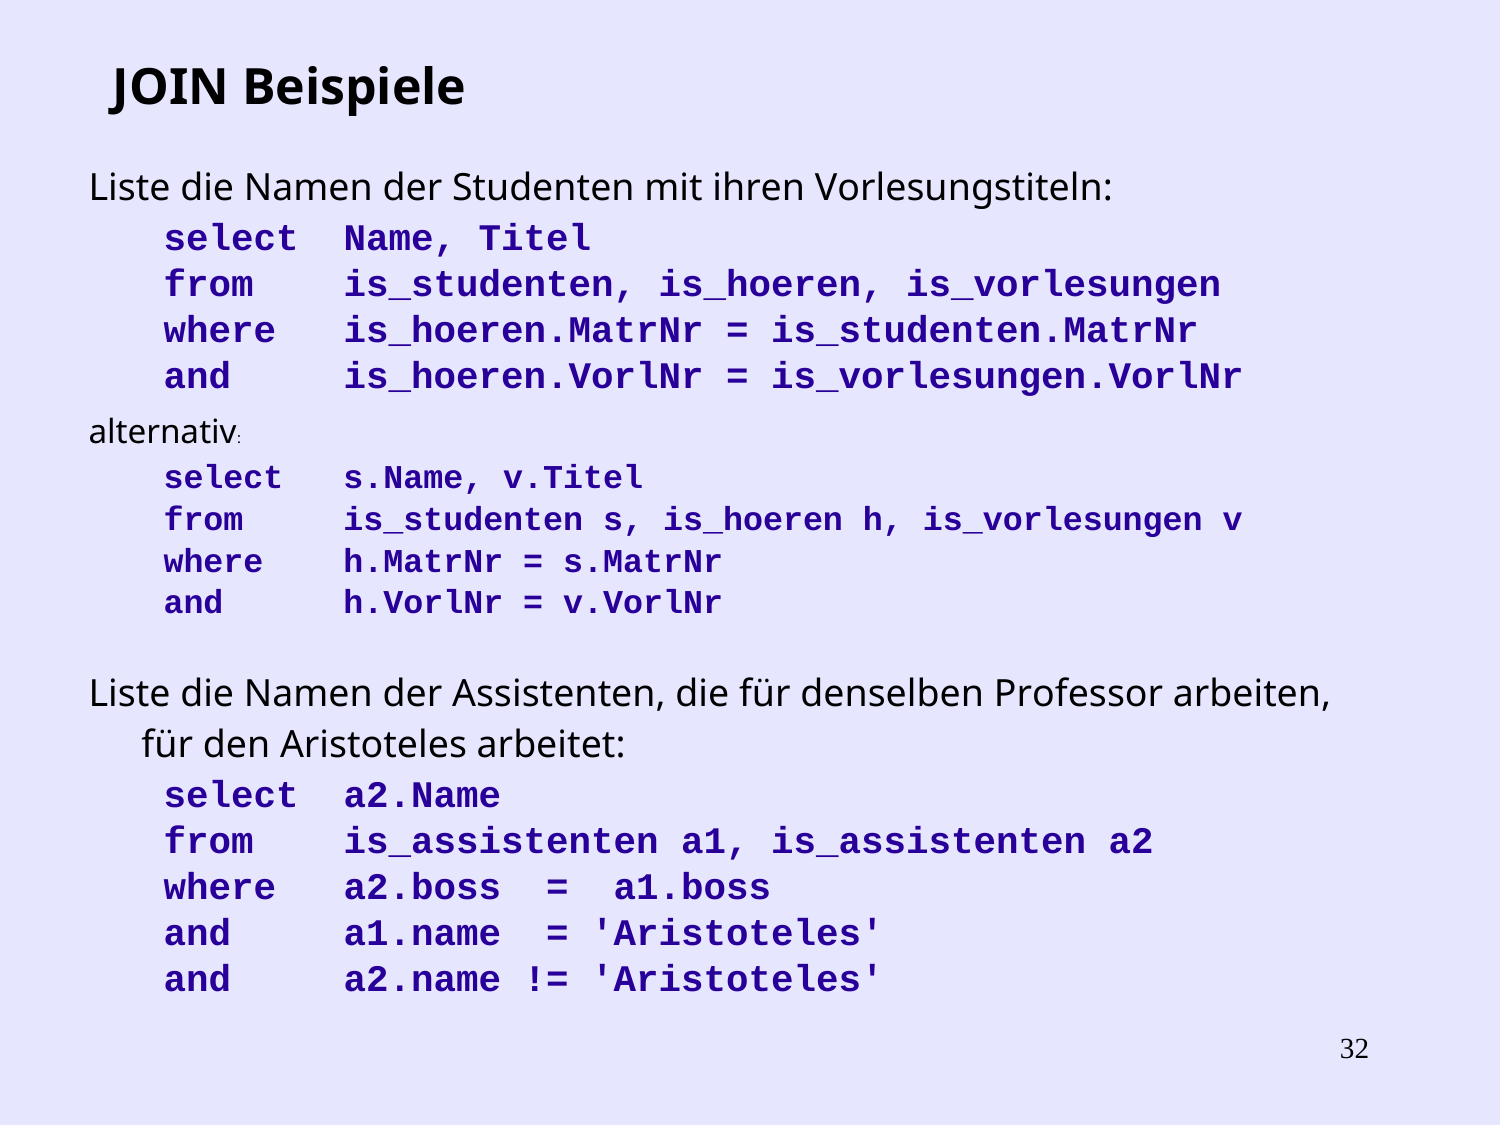

# JOIN Beispiele
Liste die Namen der Studenten mit ihren Vorlesungstiteln:
select Name, Titel
from is_studenten, is_hoeren, is_vorlesungen
where is_hoeren.MatrNr = is_studenten.MatrNr
and is_hoeren.VorlNr = is_vorlesungen.VorlNr
alternativ:
select s.Name, v.Titel
from is_studenten s, is_hoeren h, is_vorlesungen v
where h.MatrNr = s.MatrNr
and h.VorlNr = v.VorlNr
Liste die Namen der Assistenten, die für denselben Professor arbeiten, für den Aristoteles arbeitet:
select a2.Name
from is_assistenten a1, is_assistenten a2
where a2.boss = a1.boss
and a1.name = 'Aristoteles'
and a2.name != 'Aristoteles'
32